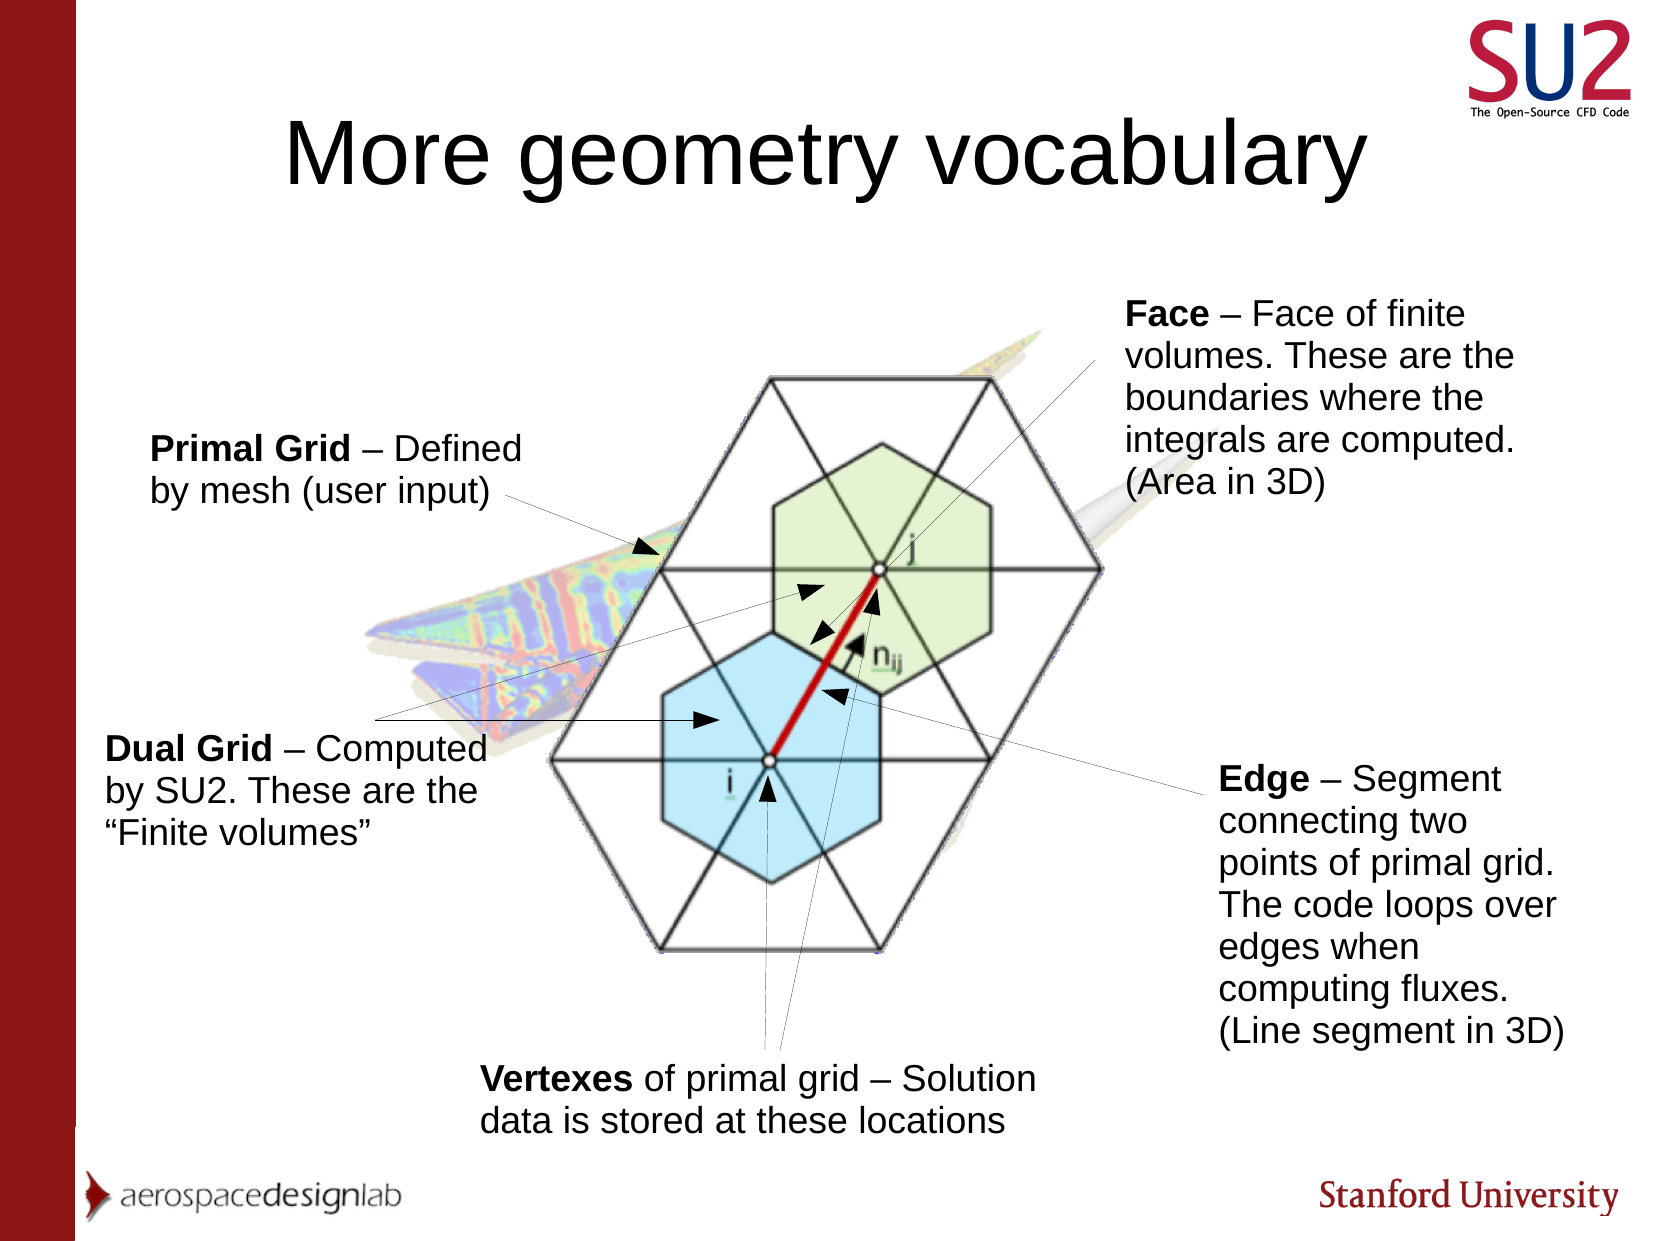

# More geometry vocabulary
Face – Face of finite volumes. These are the boundaries where the integrals are computed.
(Area in 3D)
Primal Grid – Defined
by mesh (user input)
Dual Grid – Computed
by SU2. These are the
“Finite volumes”
Edge – Segment connecting two points of primal grid. The code loops over edges when computing fluxes.
(Line segment in 3D)
Vertexes of primal grid – Solution
data is stored at these locations